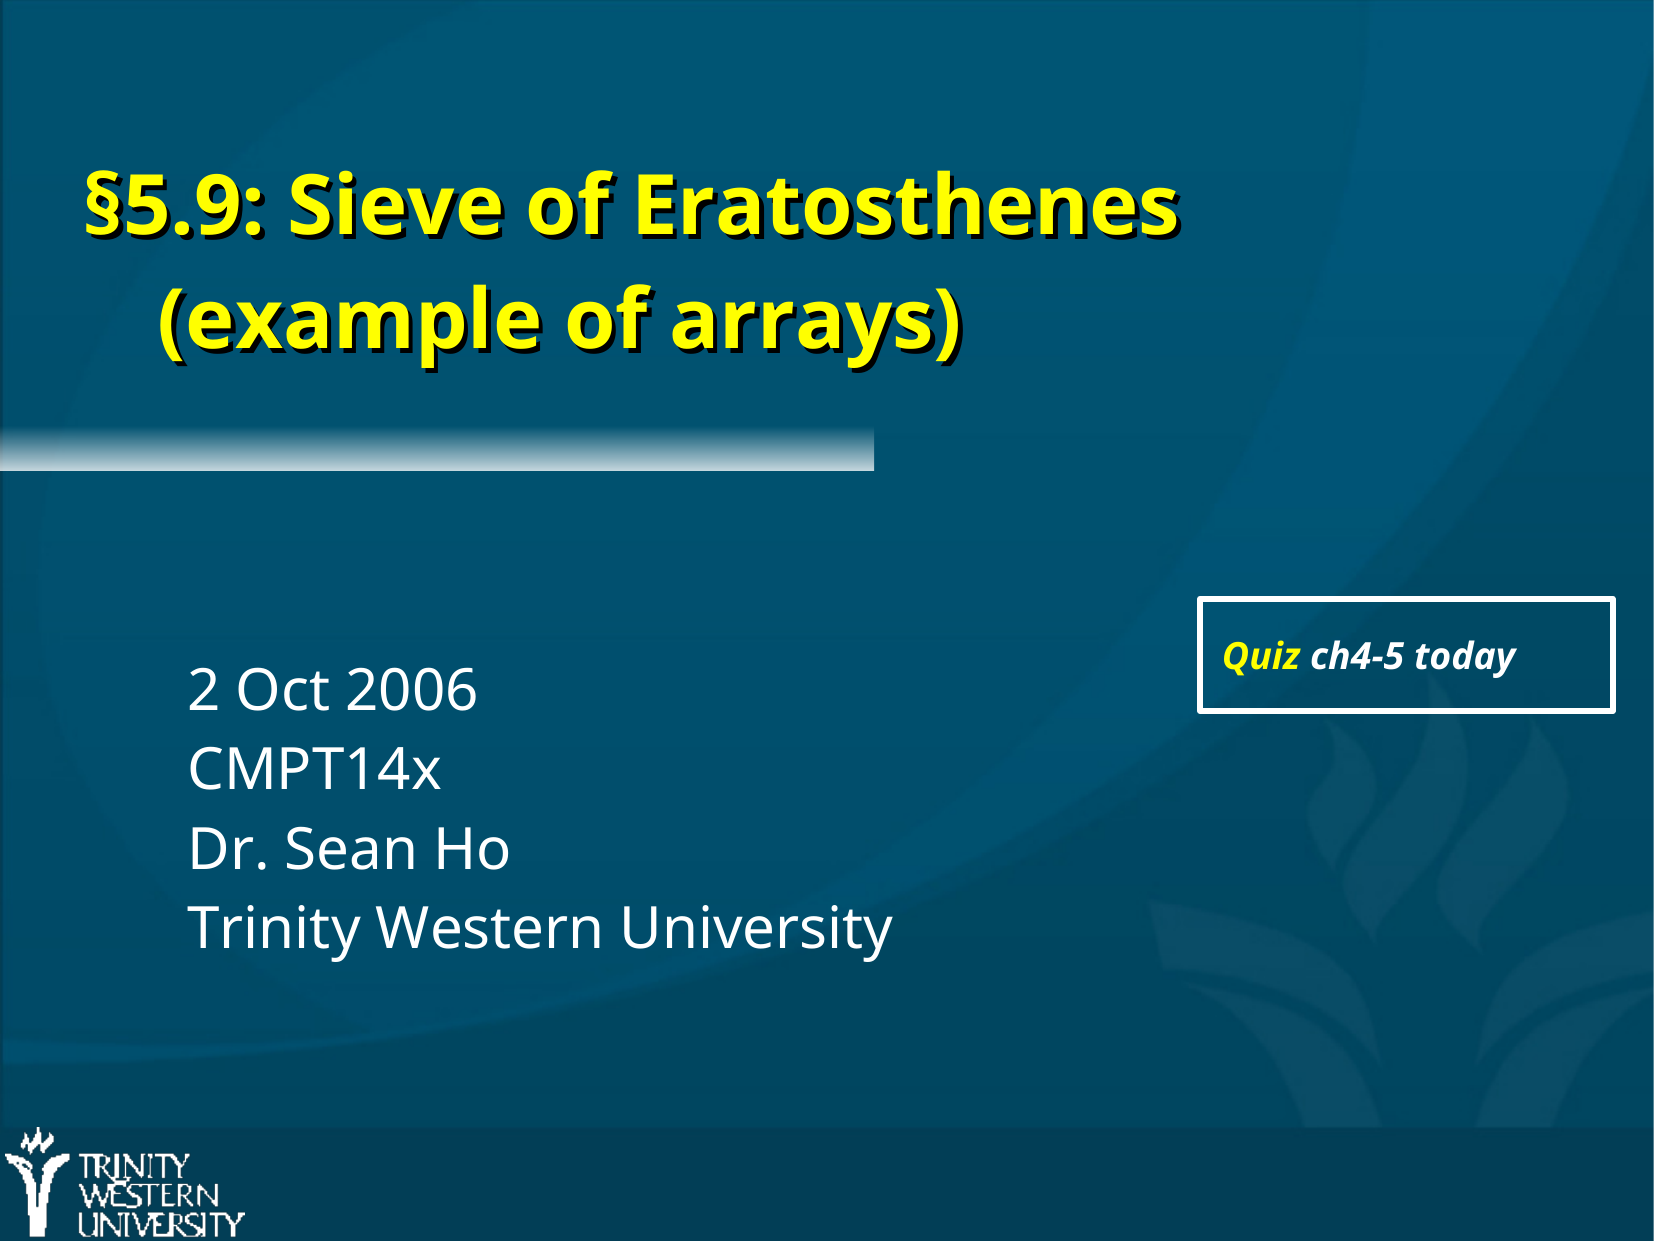

# §5.9: Sieve of Eratosthenes (example of arrays)
2 Oct 2006
CMPT14x
Dr. Sean Ho
Trinity Western University
Quiz ch4-5 today